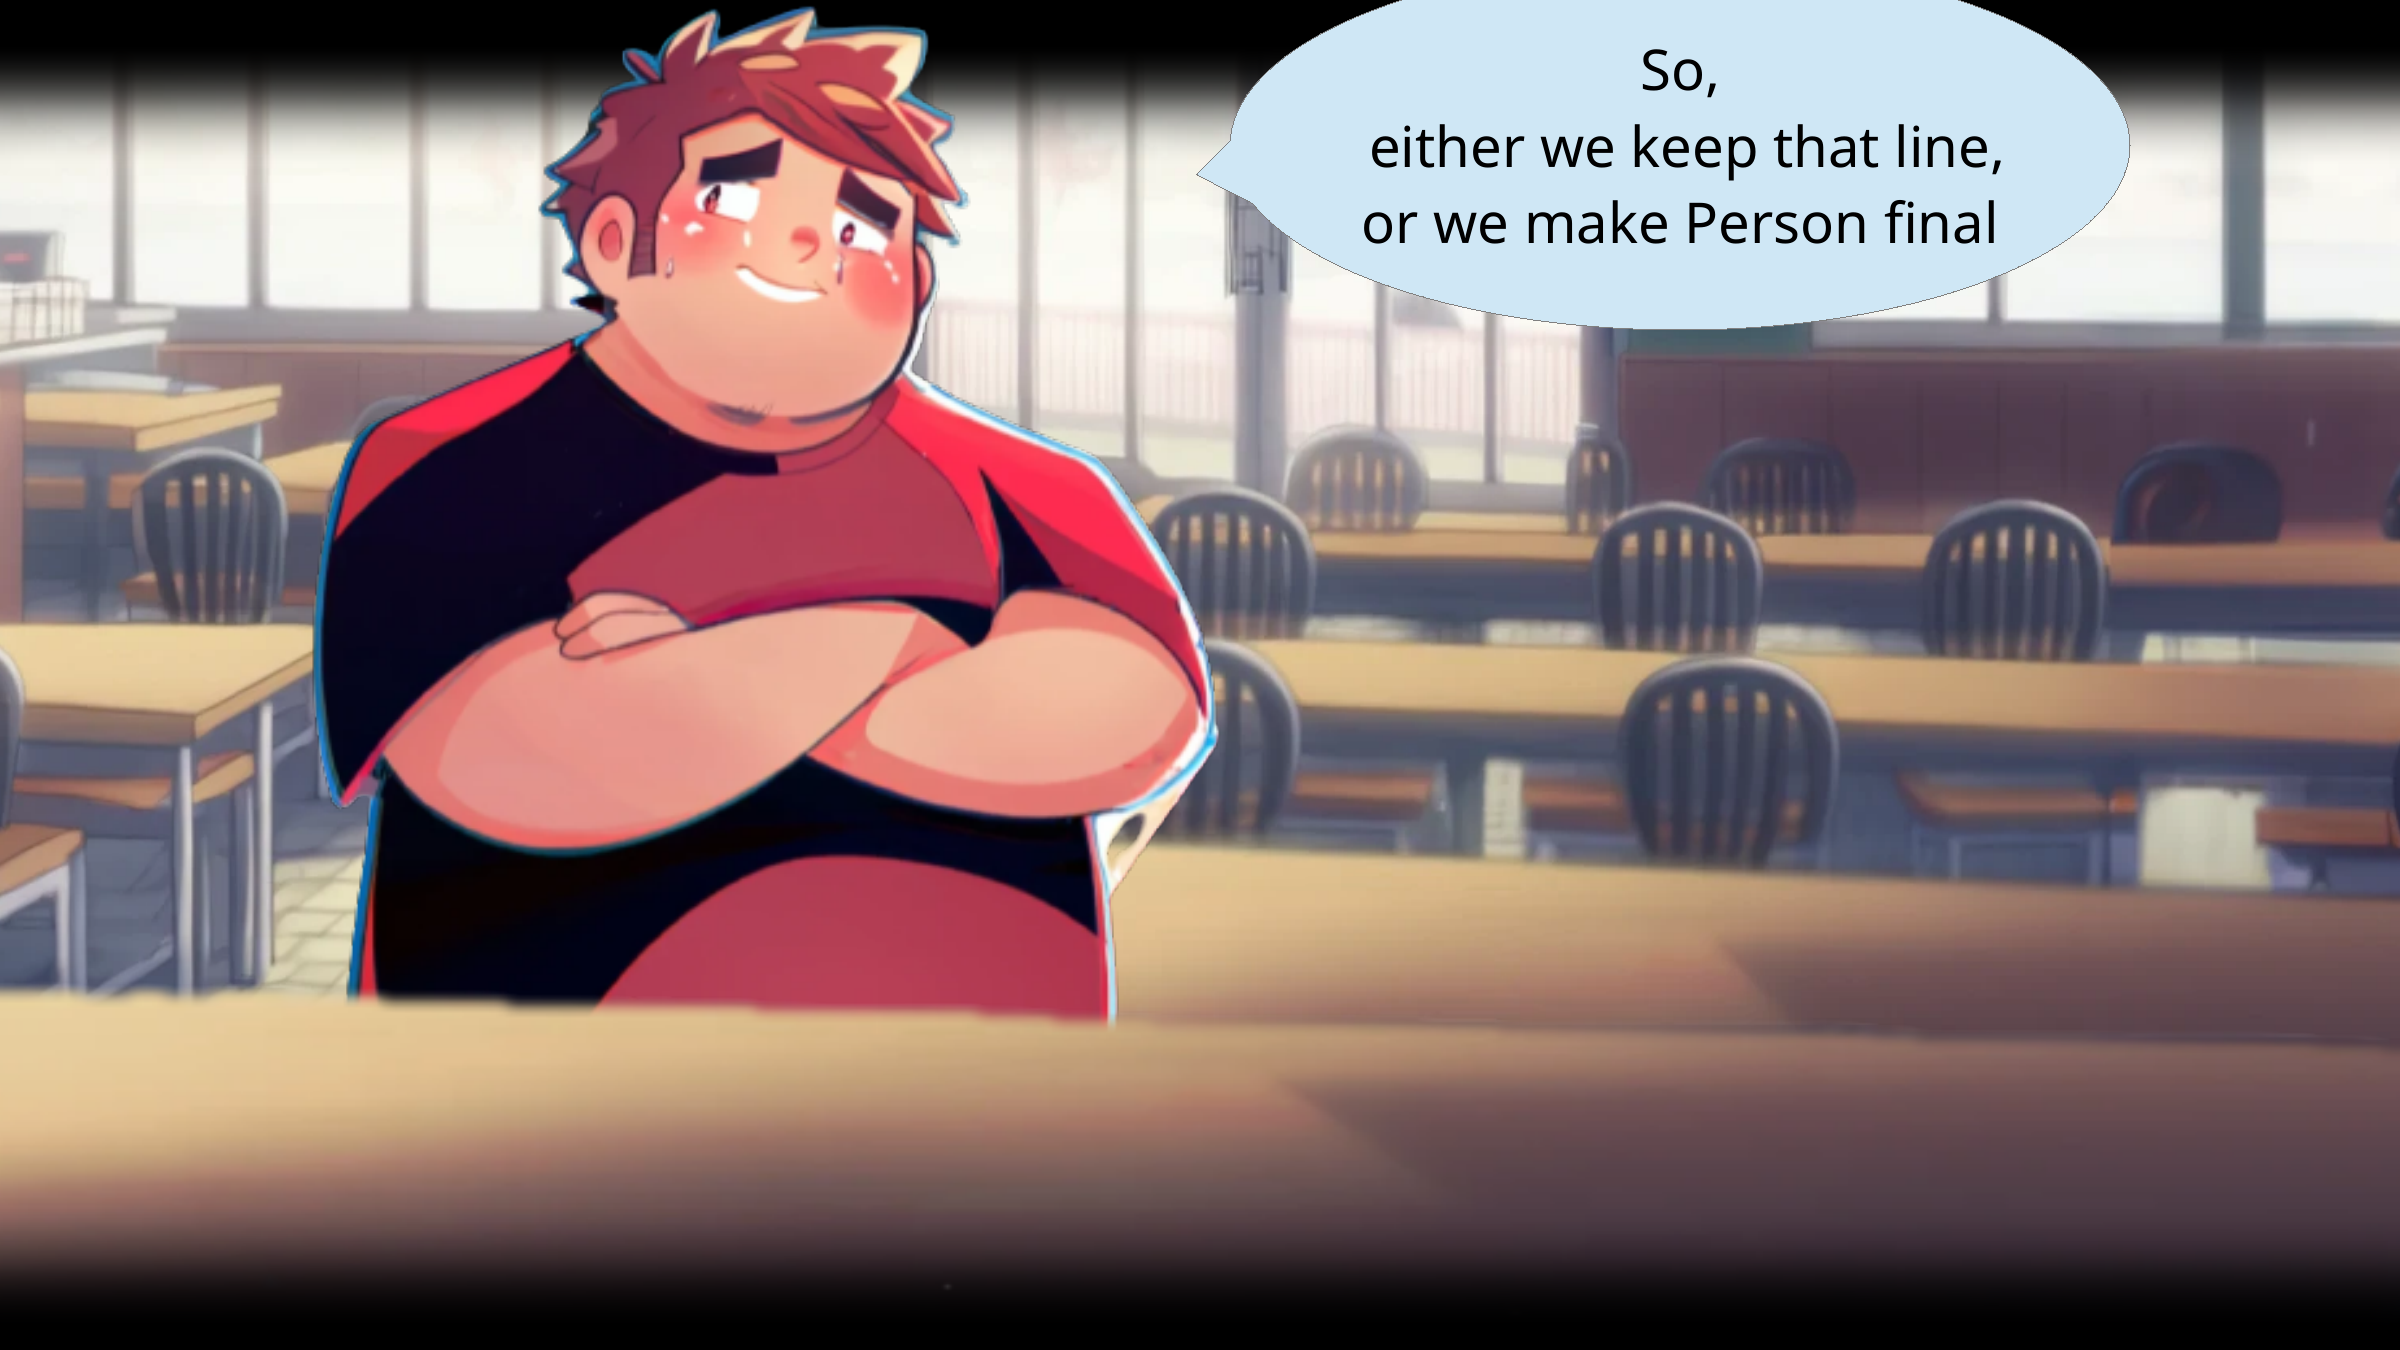

So,
 either we keep that line,
or we make Person final